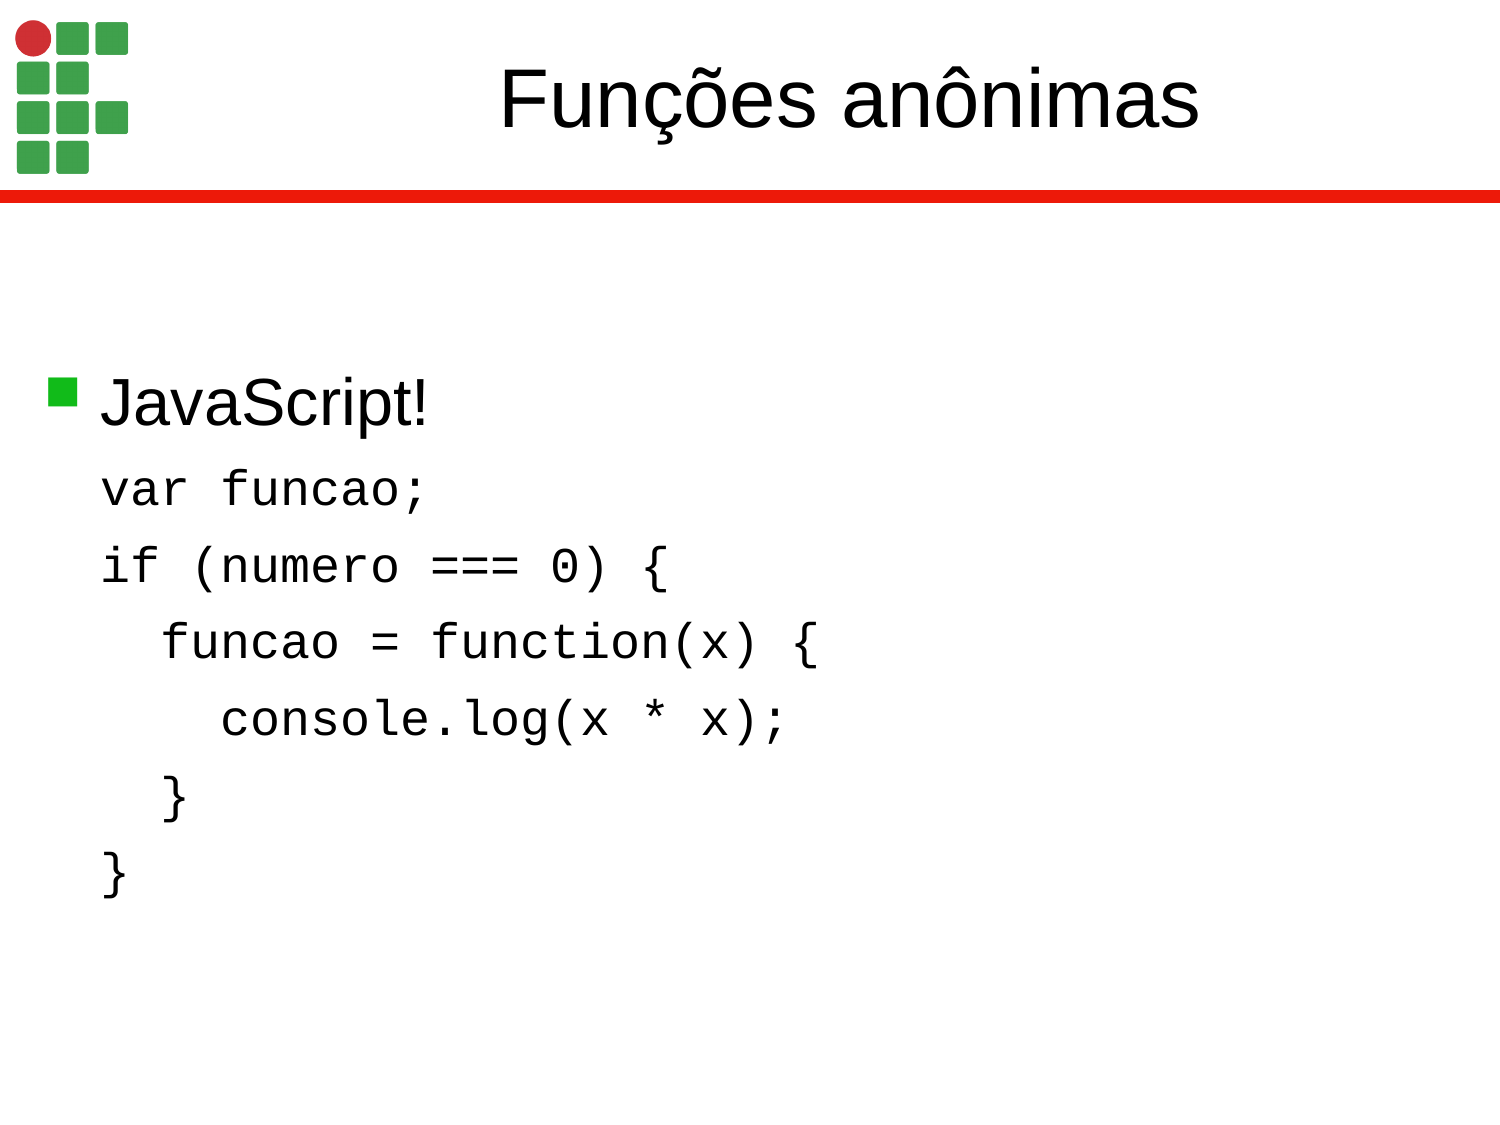

# Funções anônimas
JavaScript!
var funcao;
if (numero === 0) {
 funcao = function(x) {
 console.log(x * x);
 }
}